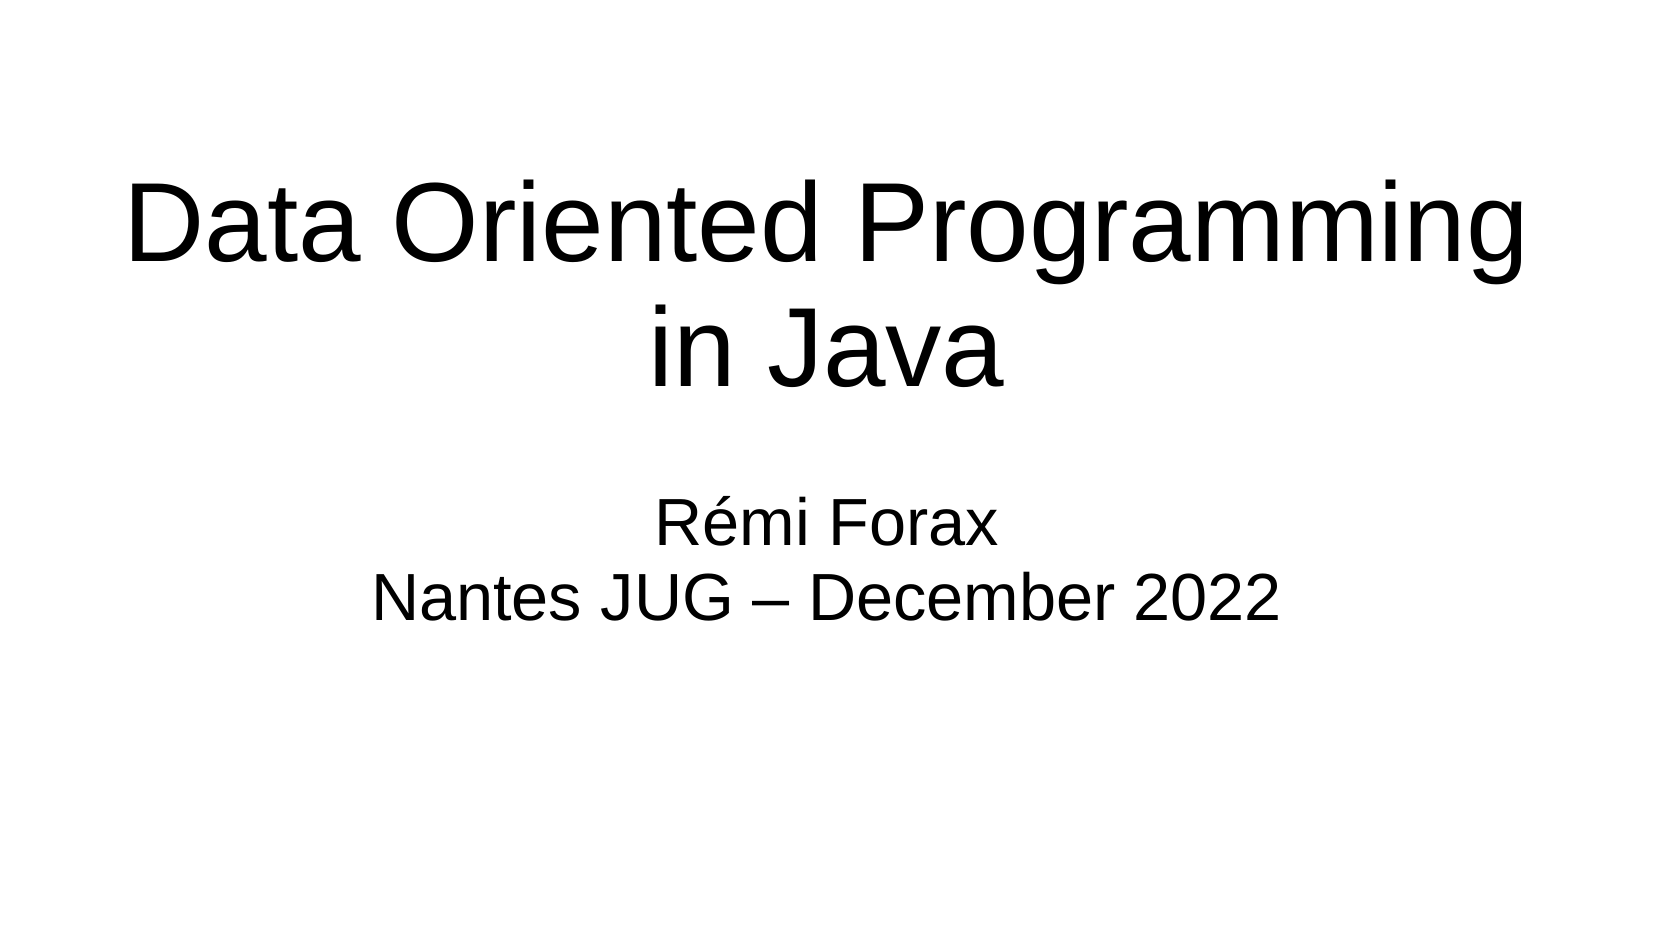

# Data Oriented Programming in Java Rémi Forax Nantes JUG – December 2022